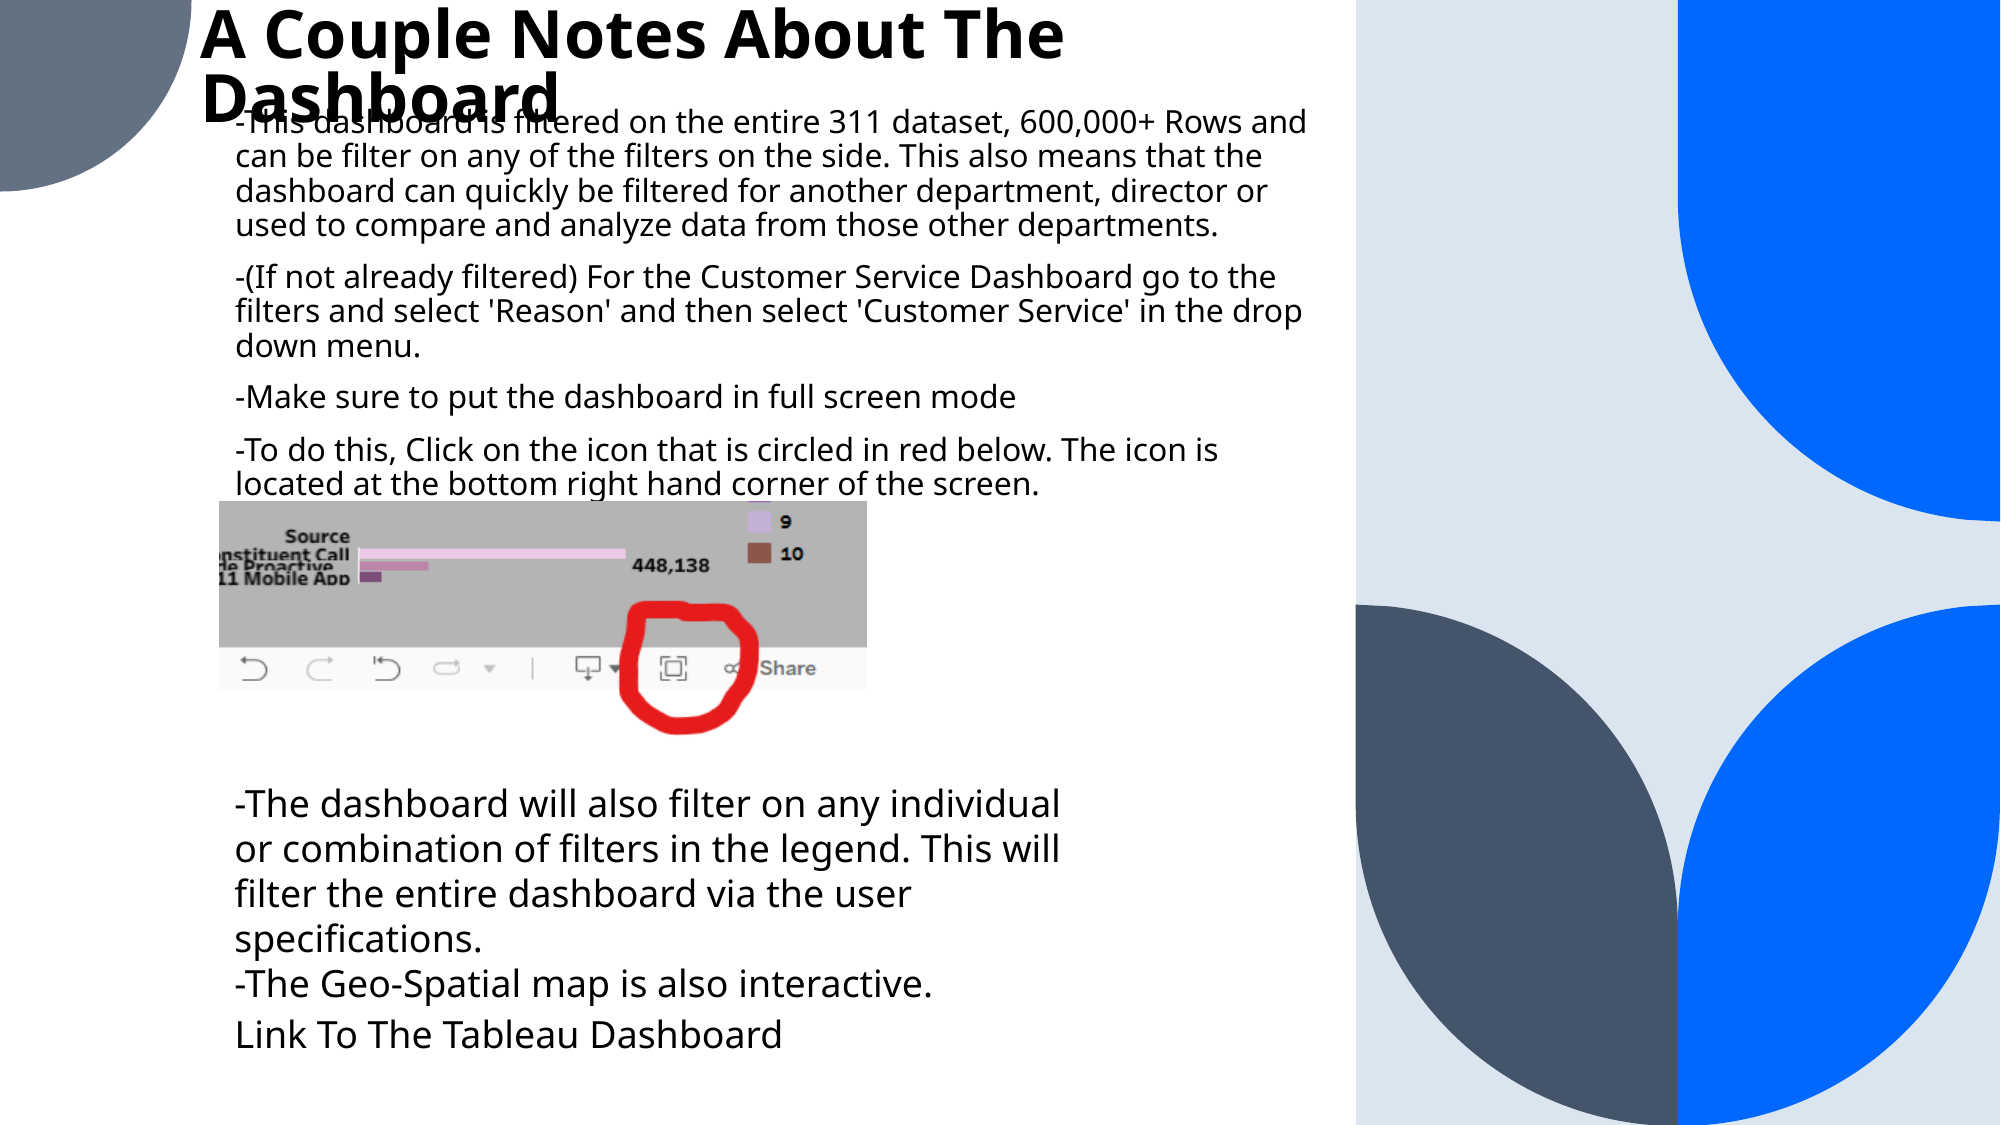

# A Couple Notes About The Dashboard
-This dashboard is filtered on the entire 311 dataset, 600,000+ Rows and can be filter on any of the filters on the side. This also means that the dashboard can quickly be filtered for another department, director or used to compare and analyze data from those other departments.
-(If not already filtered) For the Customer Service Dashboard go to the filters and select 'Reason' and then select 'Customer Service' in the drop down menu.
-Make sure to put the dashboard in full screen mode
-To do this, Click on the icon that is circled in red below. The icon is located at the bottom right hand corner of the screen.
-The dashboard will also filter on any individual or combination of filters in the legend. This will filter the entire dashboard via the user specifications.
-The Geo-Spatial map is also interactive.
Link To The Tableau Dashboard